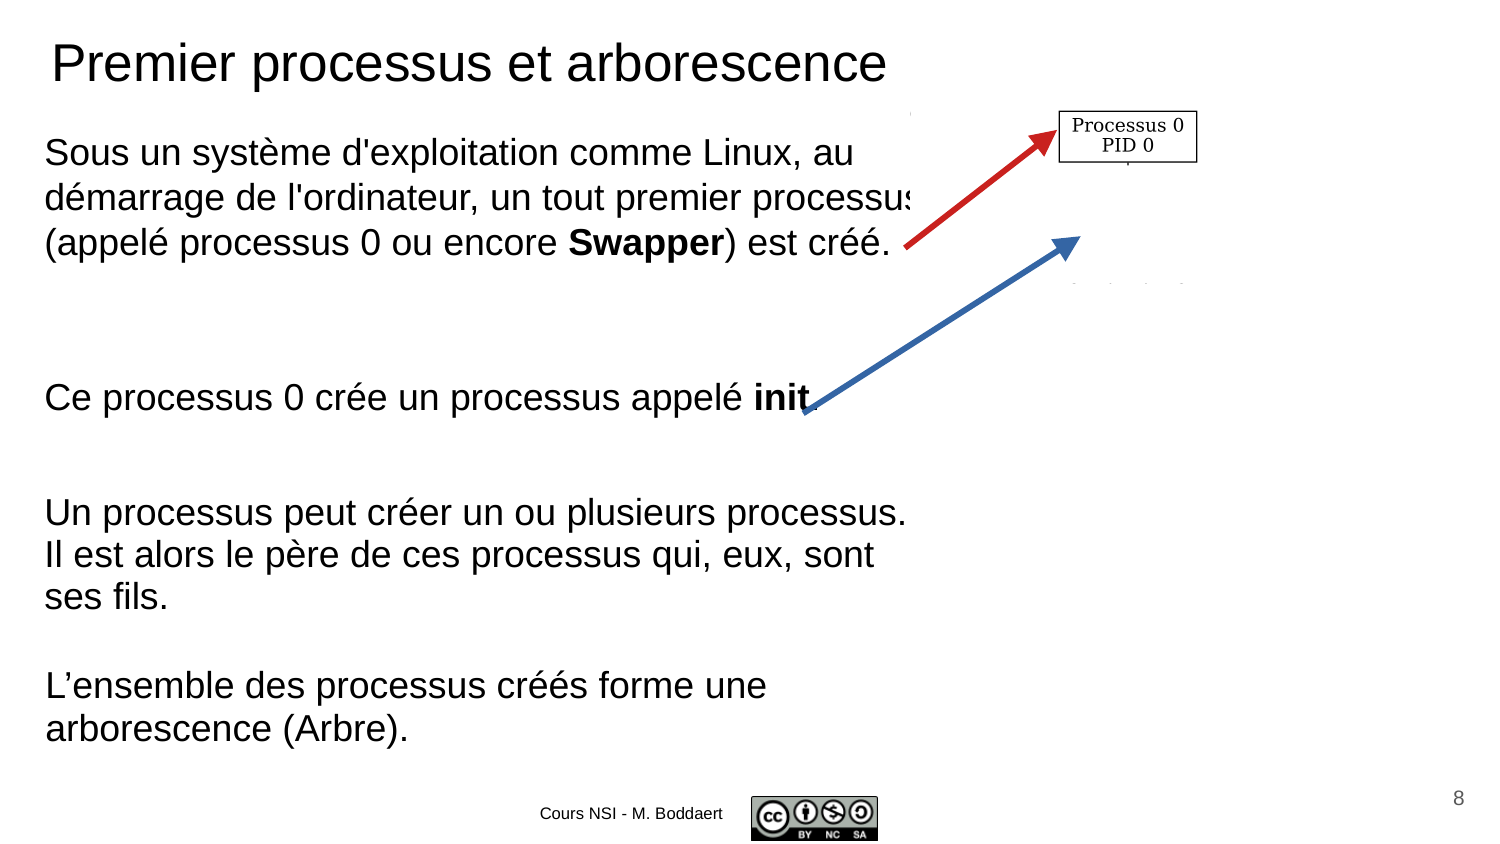

# Premier processus et arborescence
Sous un système d'exploitation comme Linux, au démarrage de l'ordinateur, un tout premier processus (appelé processus 0 ou encore Swapper) est créé.
Ce processus 0 crée un processus appelé init.
Un processus peut créer un ou plusieurs processus. Il est alors le père de ces processus qui, eux, sont ses fils.
L’ensemble des processus créés forme une arborescence (Arbre).